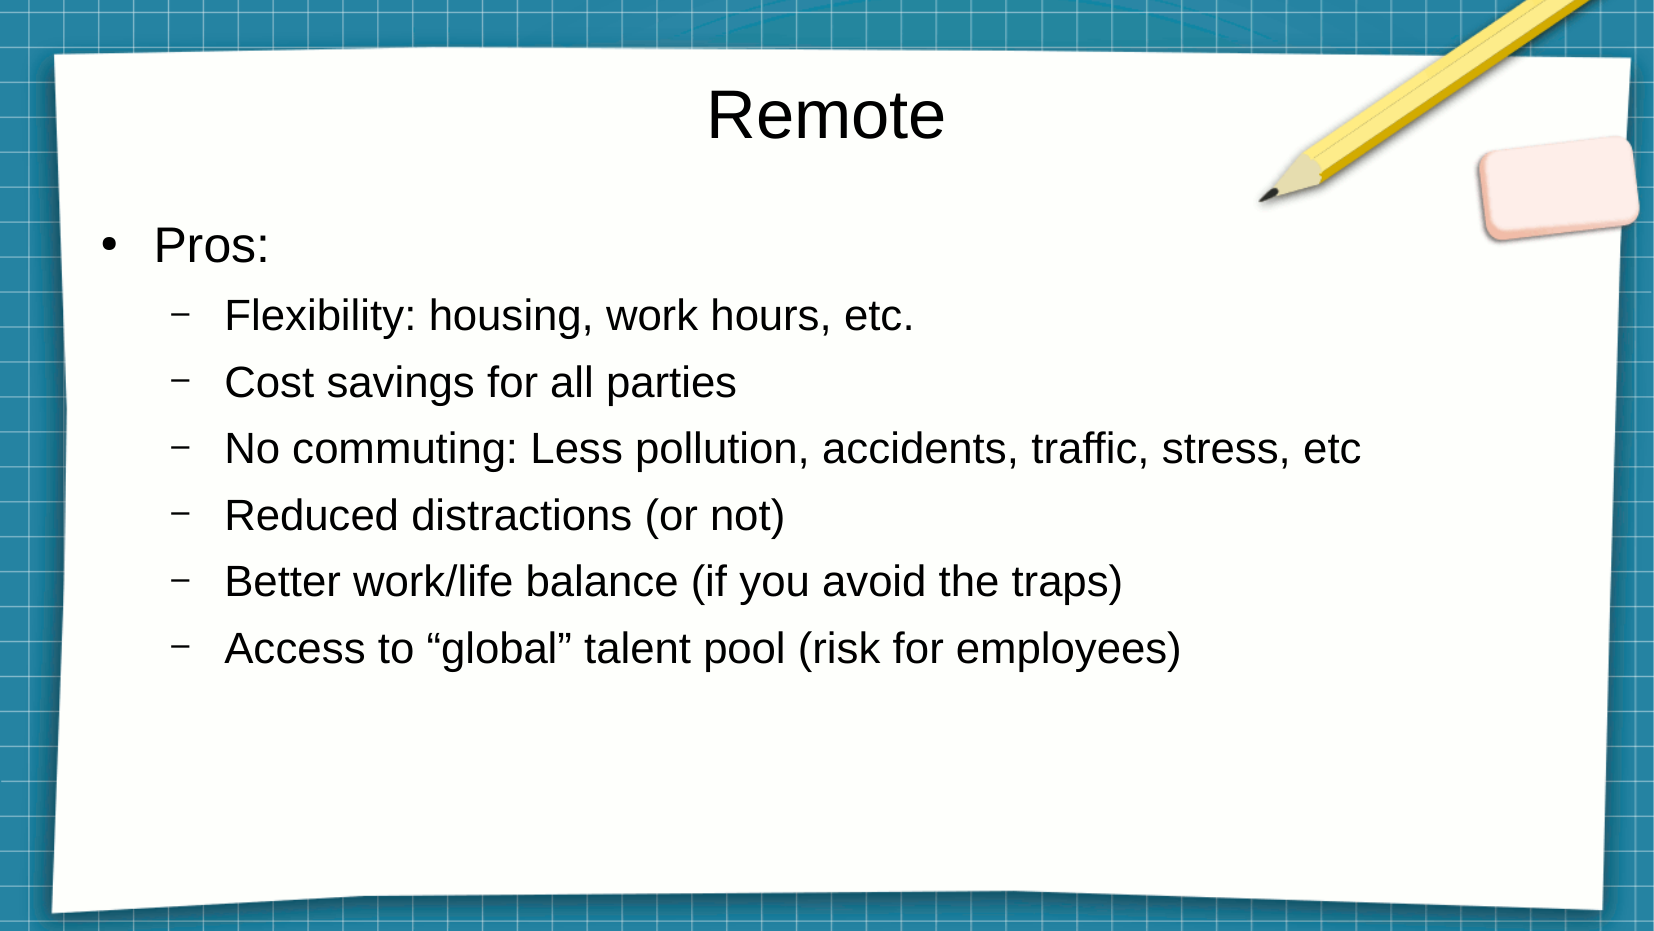

# Remote
Pros:
Flexibility: housing, work hours, etc.
Cost savings for all parties
No commuting: Less pollution, accidents, traffic, stress, etc
Reduced distractions (or not)
Better work/life balance (if you avoid the traps)
Access to “global” talent pool (risk for employees)